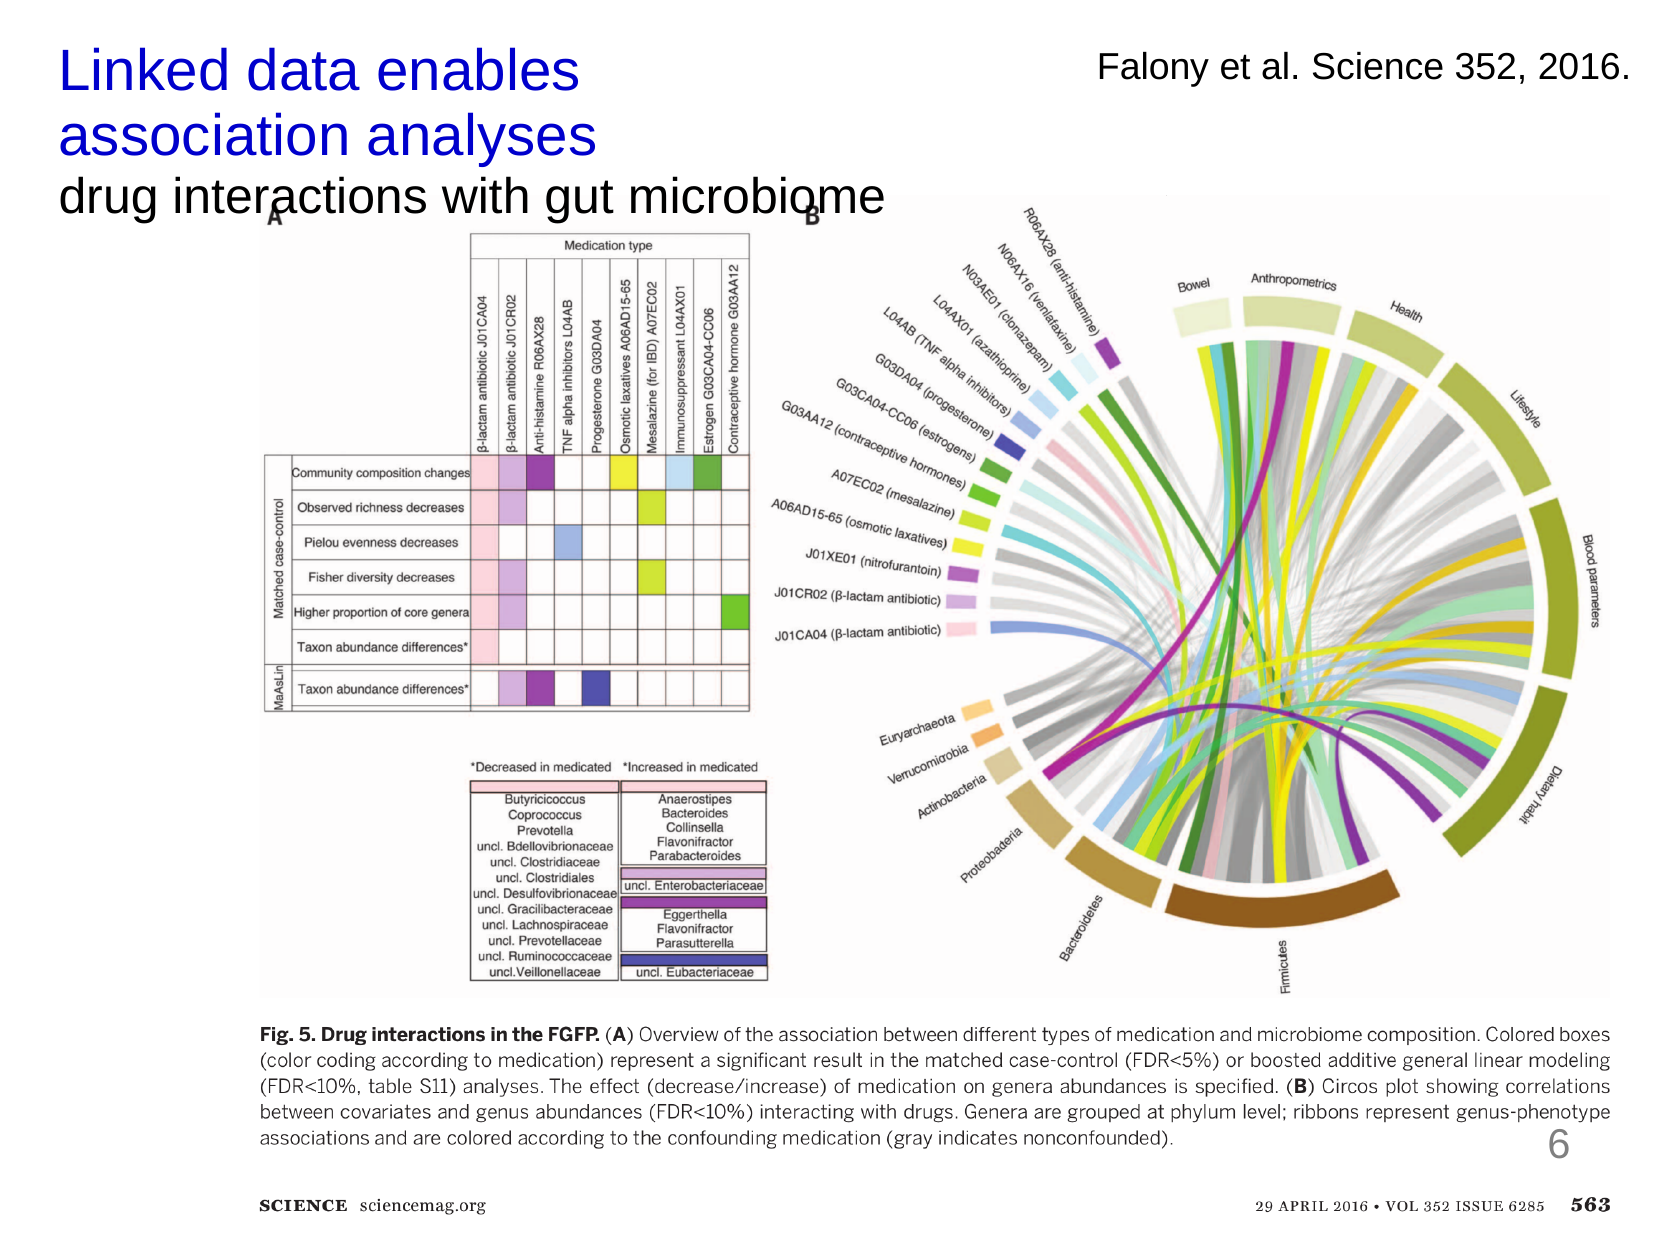

Linked data enables
association analyses
drug interactions with gut microbiome
Falony et al. Science 352, 2016.